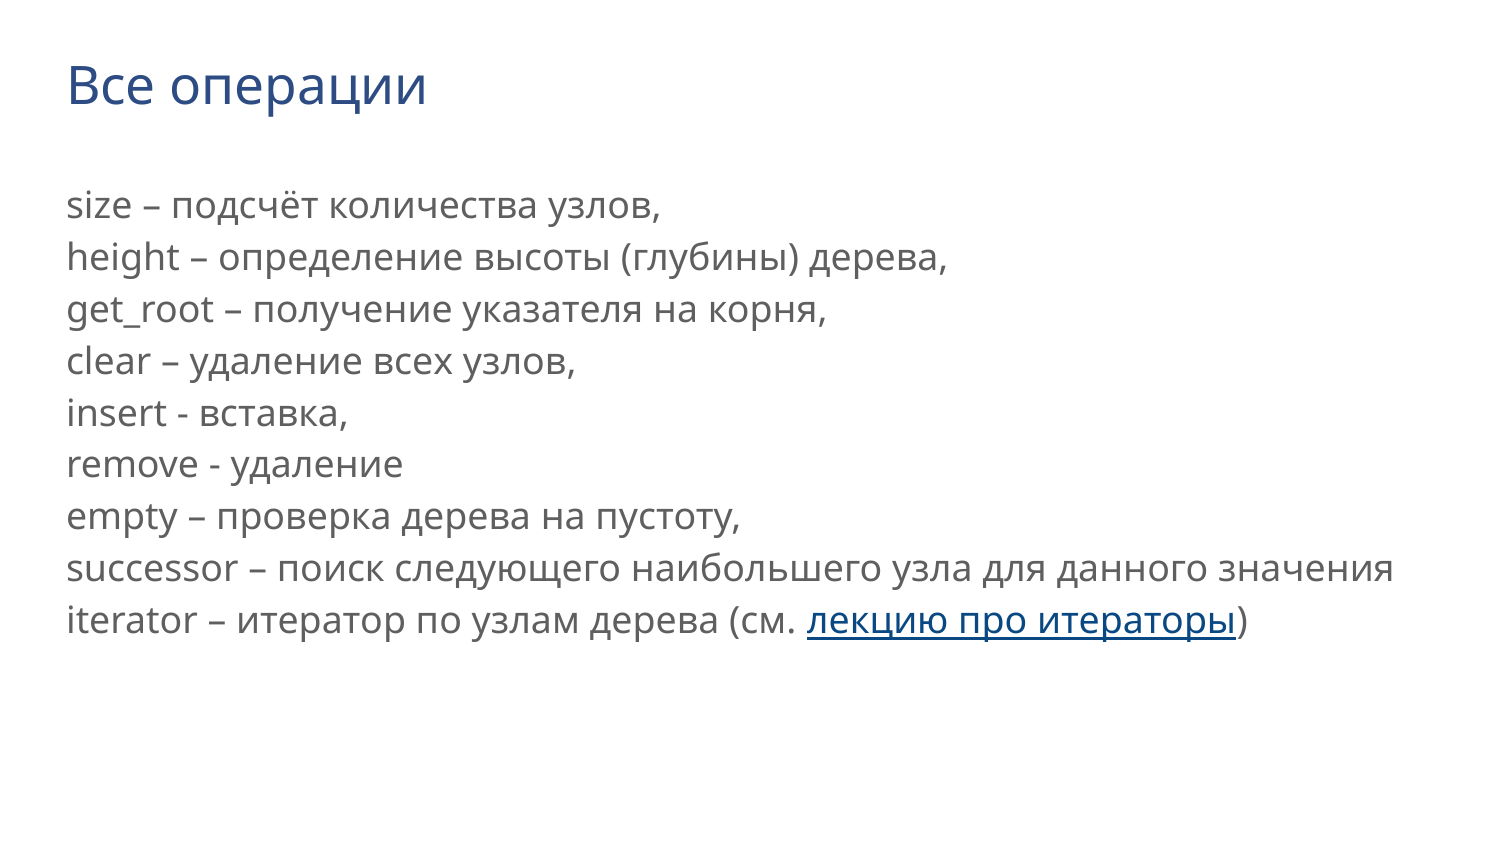

# Все операции
size – подсчёт количества узлов,
height – определение высоты (глубины) дерева,
get_root – получение указателя на корня,
clear – удаление всех узлов,
insert - вставка,
remove - удаление
empty – проверка дерева на пустоту,
successor – поиск следующего наибольшего узла для данного значения
iterator – итератор по узлам дерева (см. лекцию про итераторы)